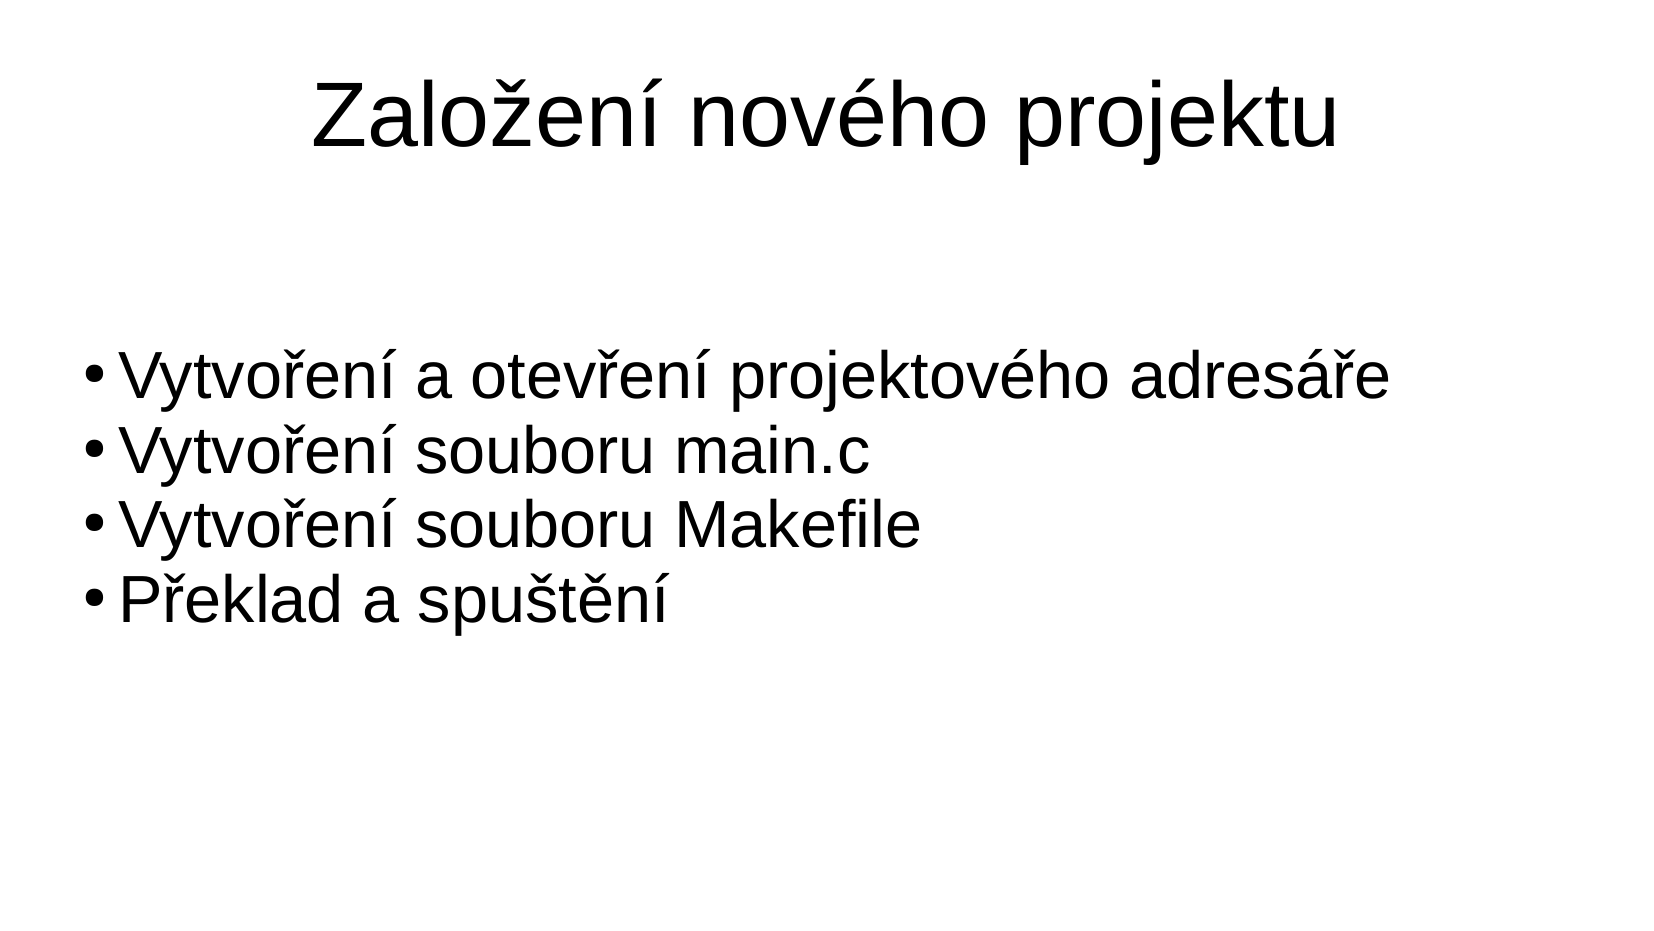

# Založení nového projektu
Vytvoření a otevření projektového adresáře
Vytvoření souboru main.c
Vytvoření souboru Makefile
Překlad a spuštění